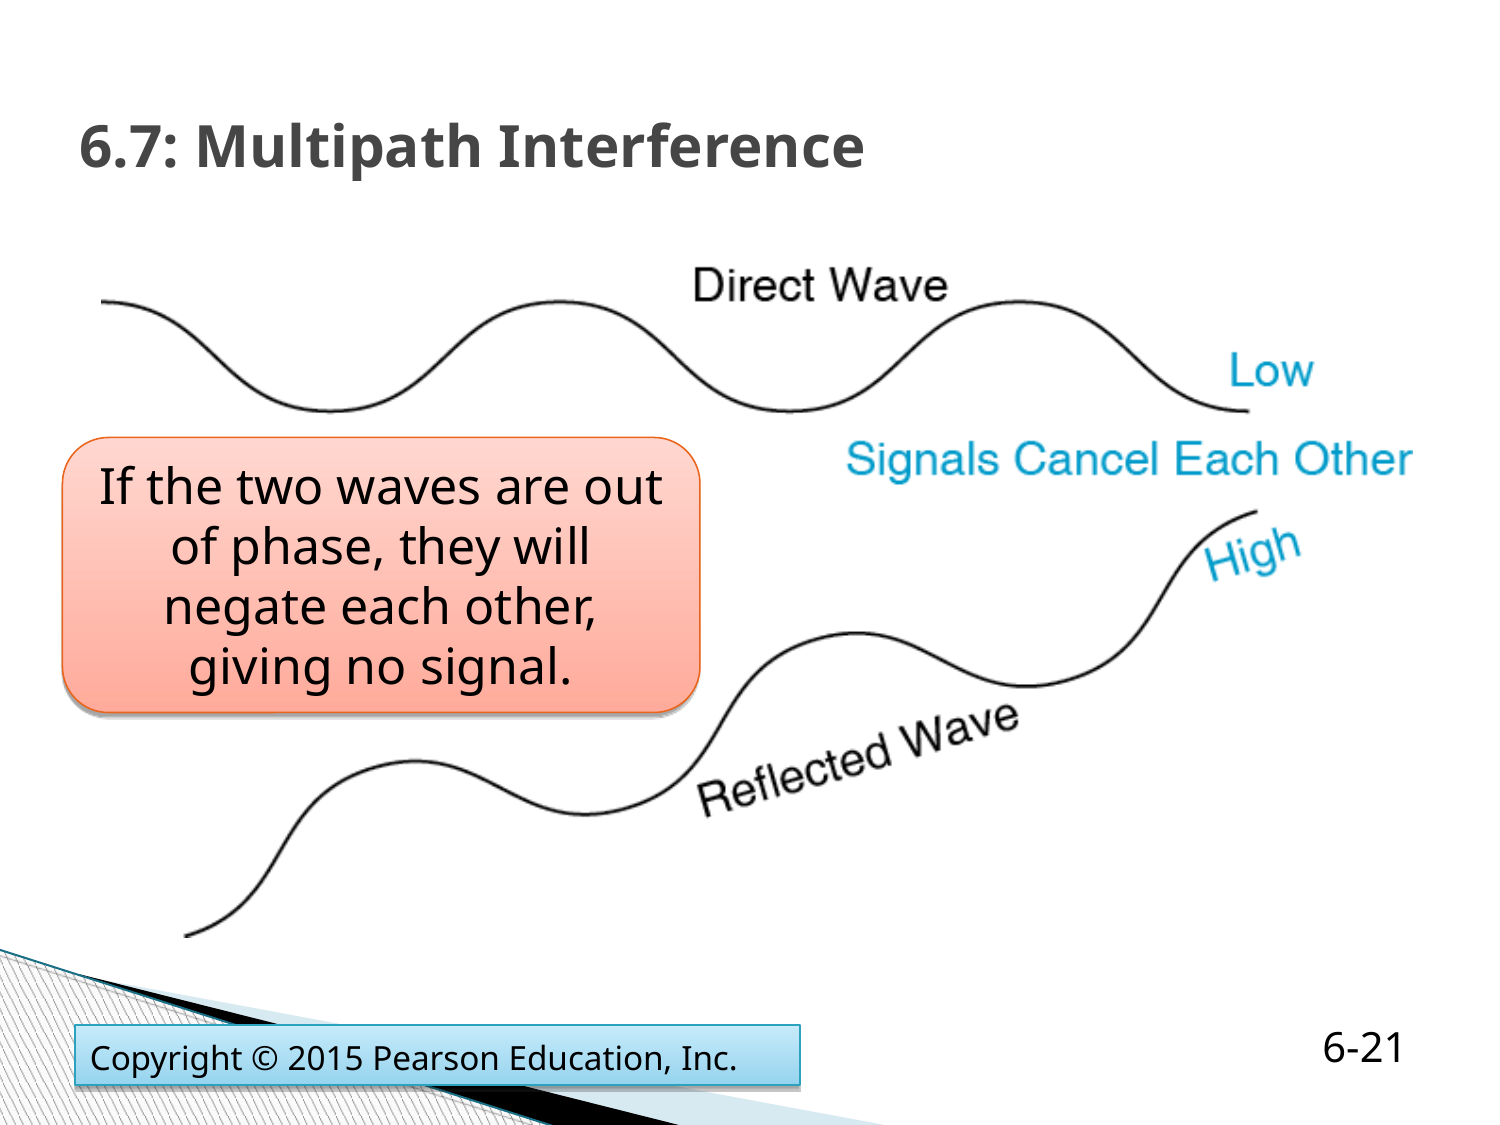

# 6.7: Multipath Interference
If the two waves are out of phase, they will negate each other, giving no signal.
Copyright © 2015 Pearson Education, Inc.